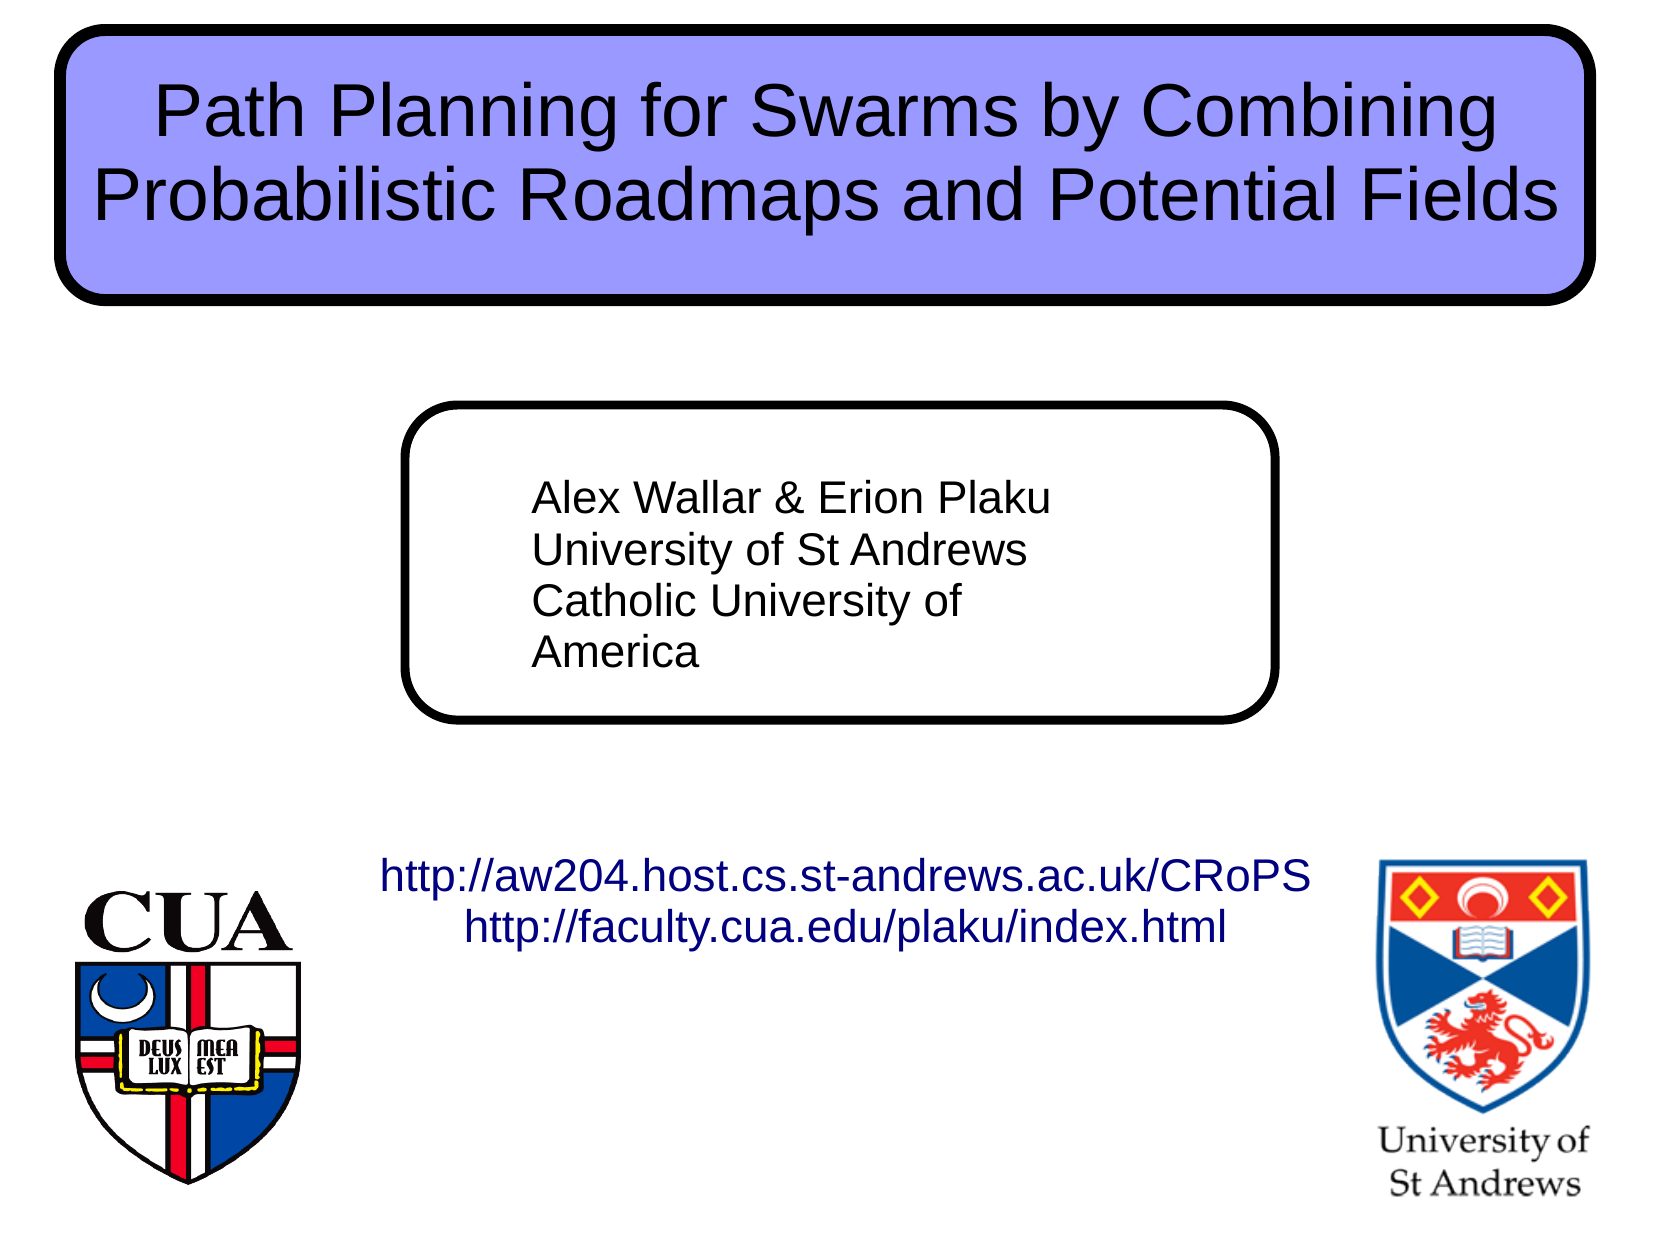

Path Planning for Swarms by Combining Probabilistic Roadmaps and Potential Fields
Alex Wallar & Erion Plaku
University of St Andrews
Catholic University of America
# http://aw204.host.cs.st-andrews.ac.uk/CRoPS
http://faculty.cua.edu/plaku/index.html